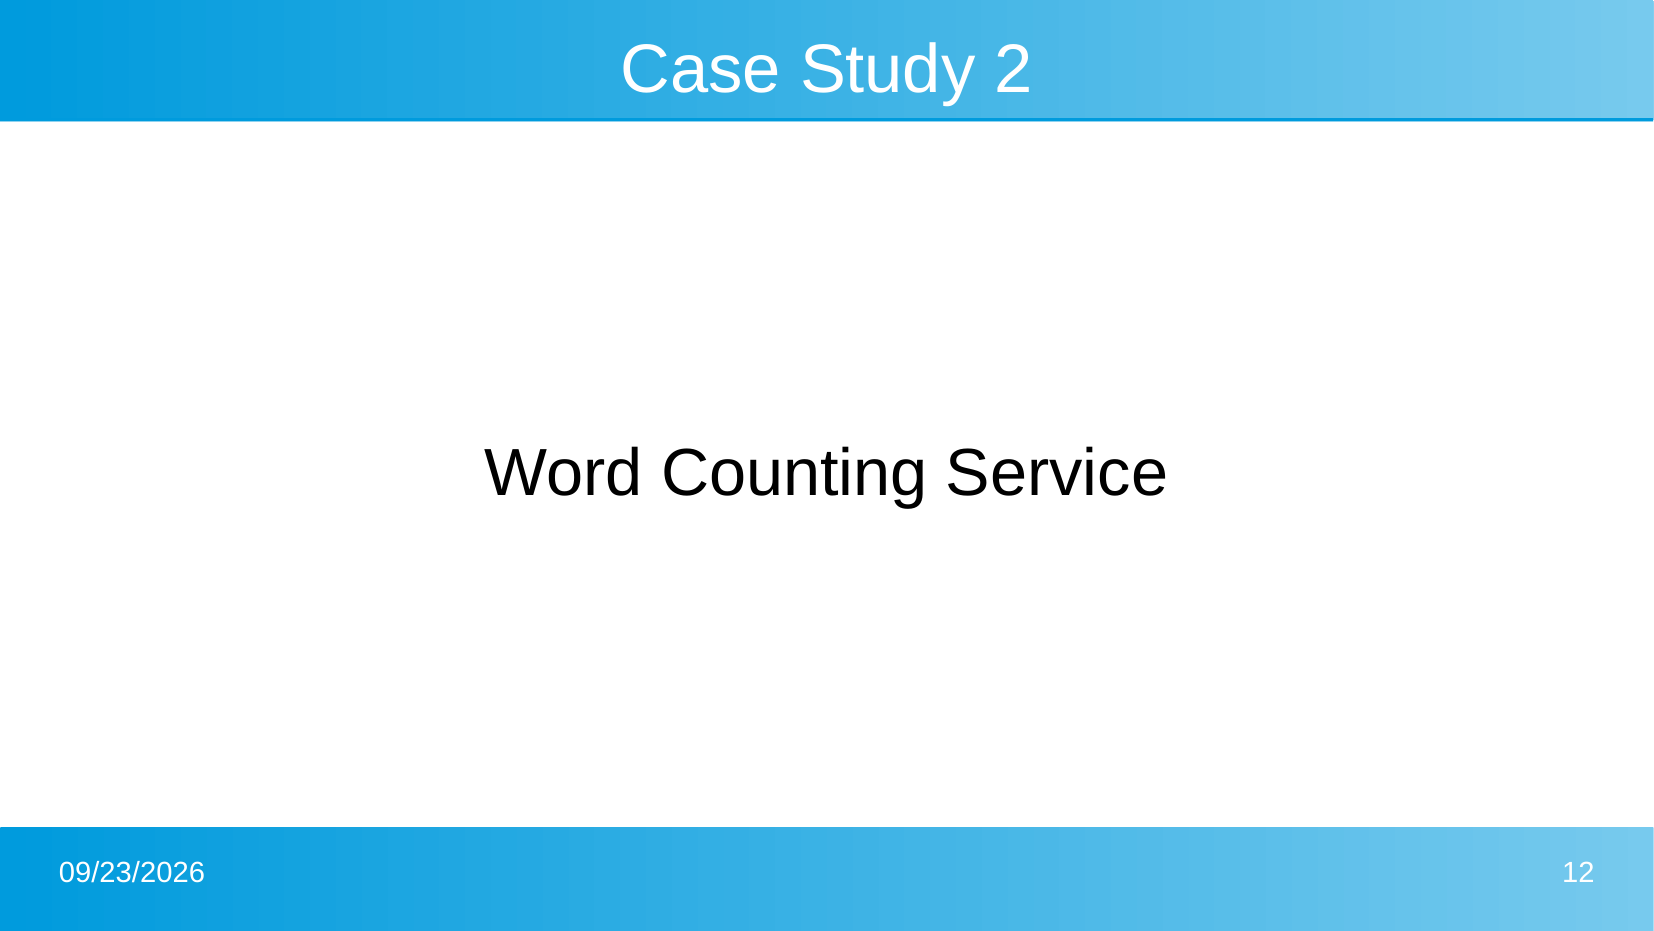

# Case Study 2
Word Counting Service
12